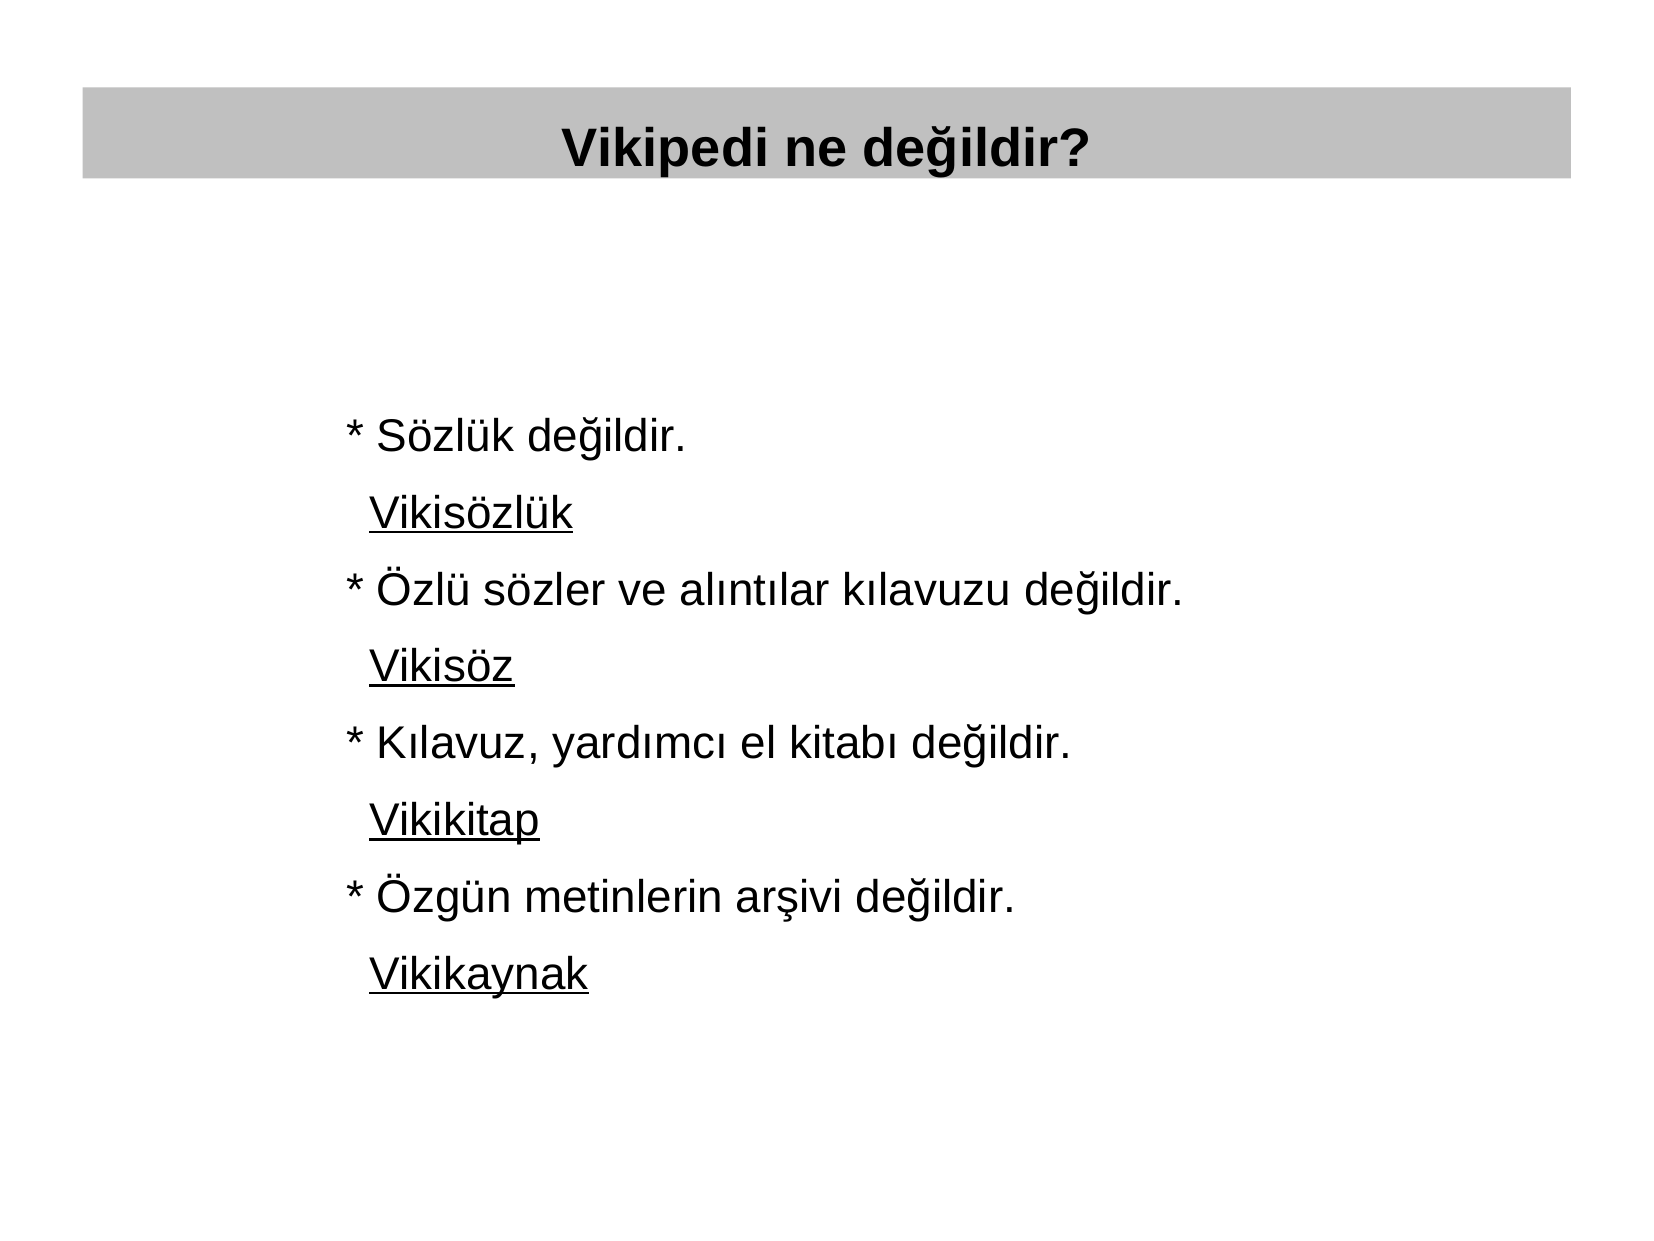

# Vikipedi ne değildir?
 * Sözlük değildir.
	Vikisözlük
 * Özlü sözler ve alıntılar kılavuzu değildir.
	Vikisöz
 * Kılavuz, yardımcı el kitabı değildir.
	Vikikitap
 * Özgün metinlerin arşivi değildir.
	Vikikaynak